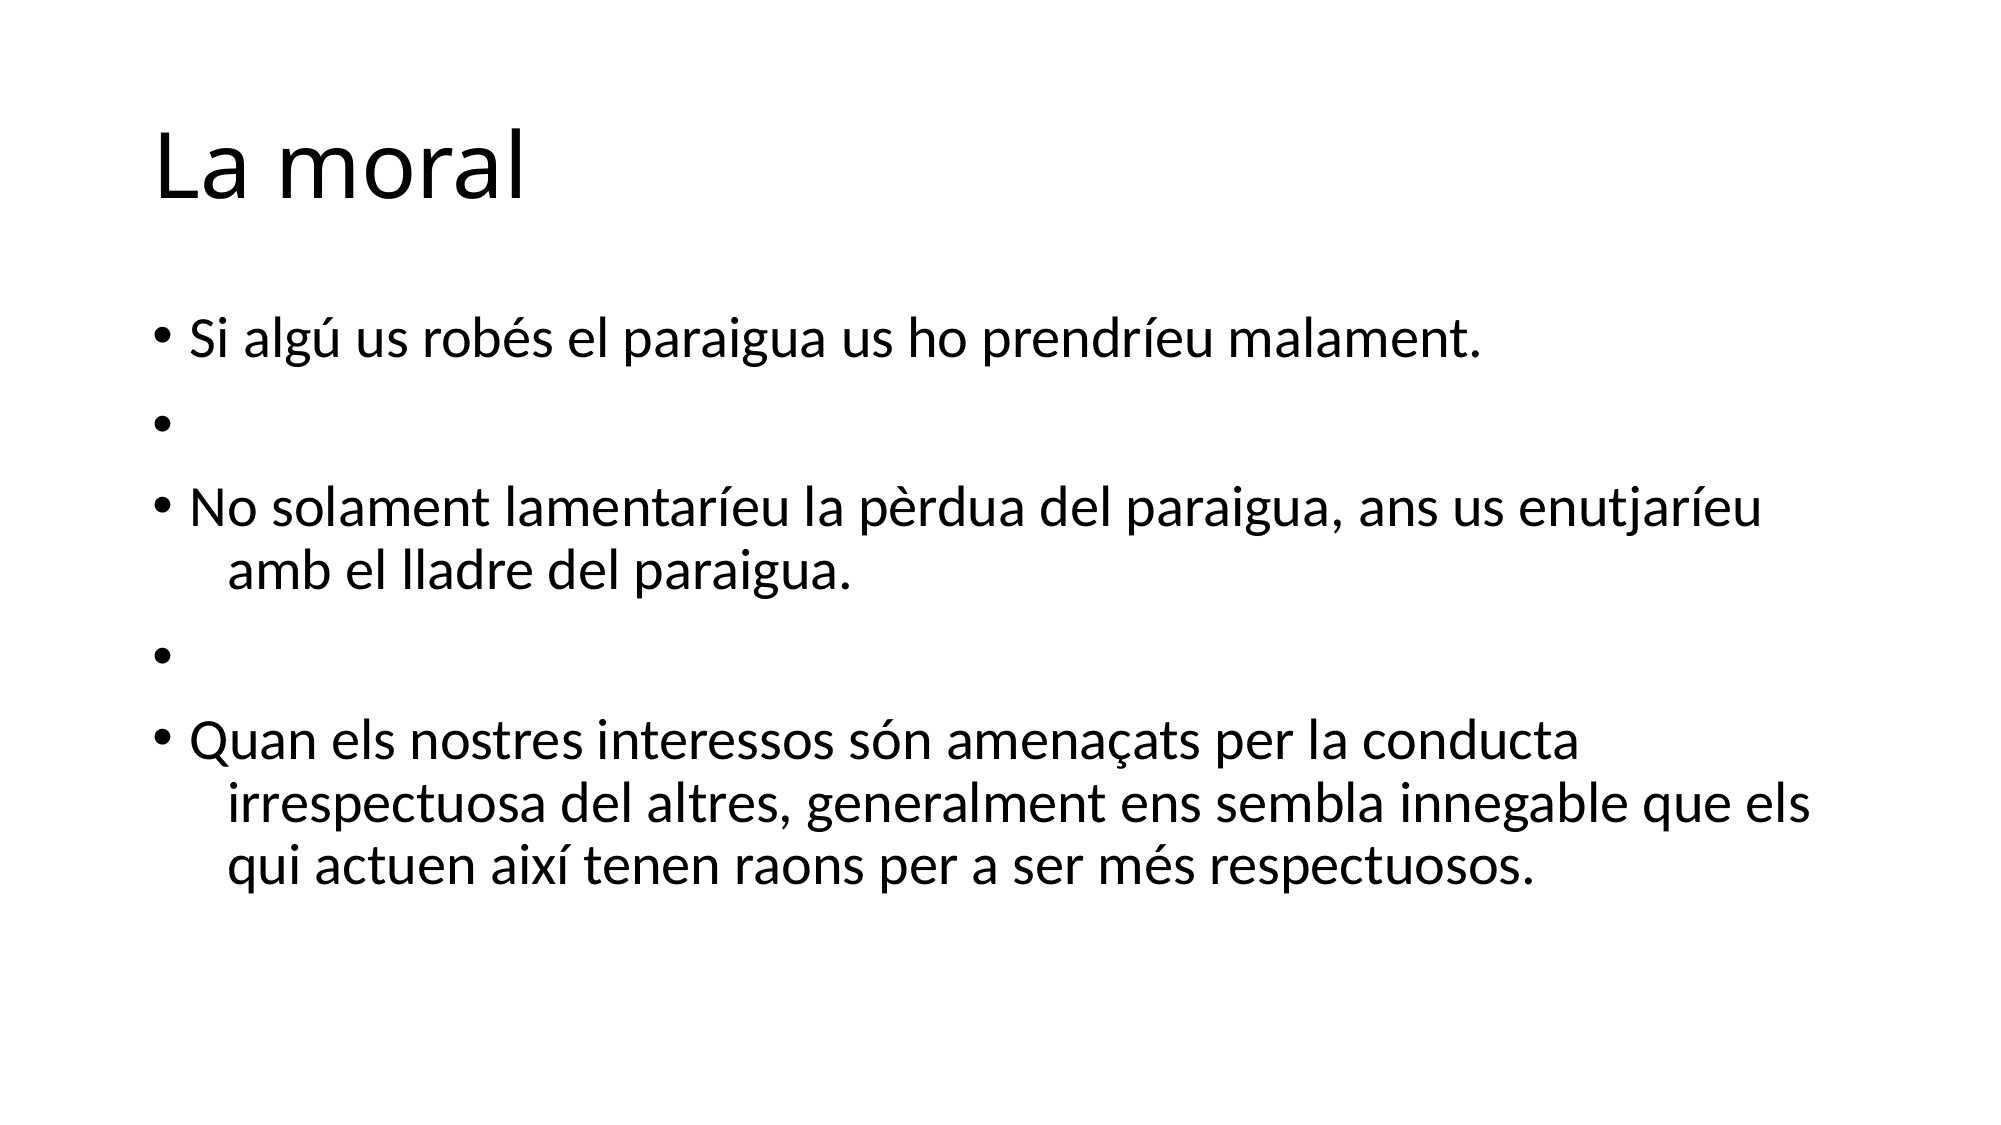

# La moral
Si algú us robés el paraigua us ho prendríeu malament.
No solament lamentaríeu la pèrdua del paraigua, ans us enutjaríeu amb el lladre del paraigua.
Quan els nostres interessos són amenaçats per la conducta irrespectuosa del altres, generalment ens sembla innegable que els qui actuen així tenen raons per a ser més respectuosos.